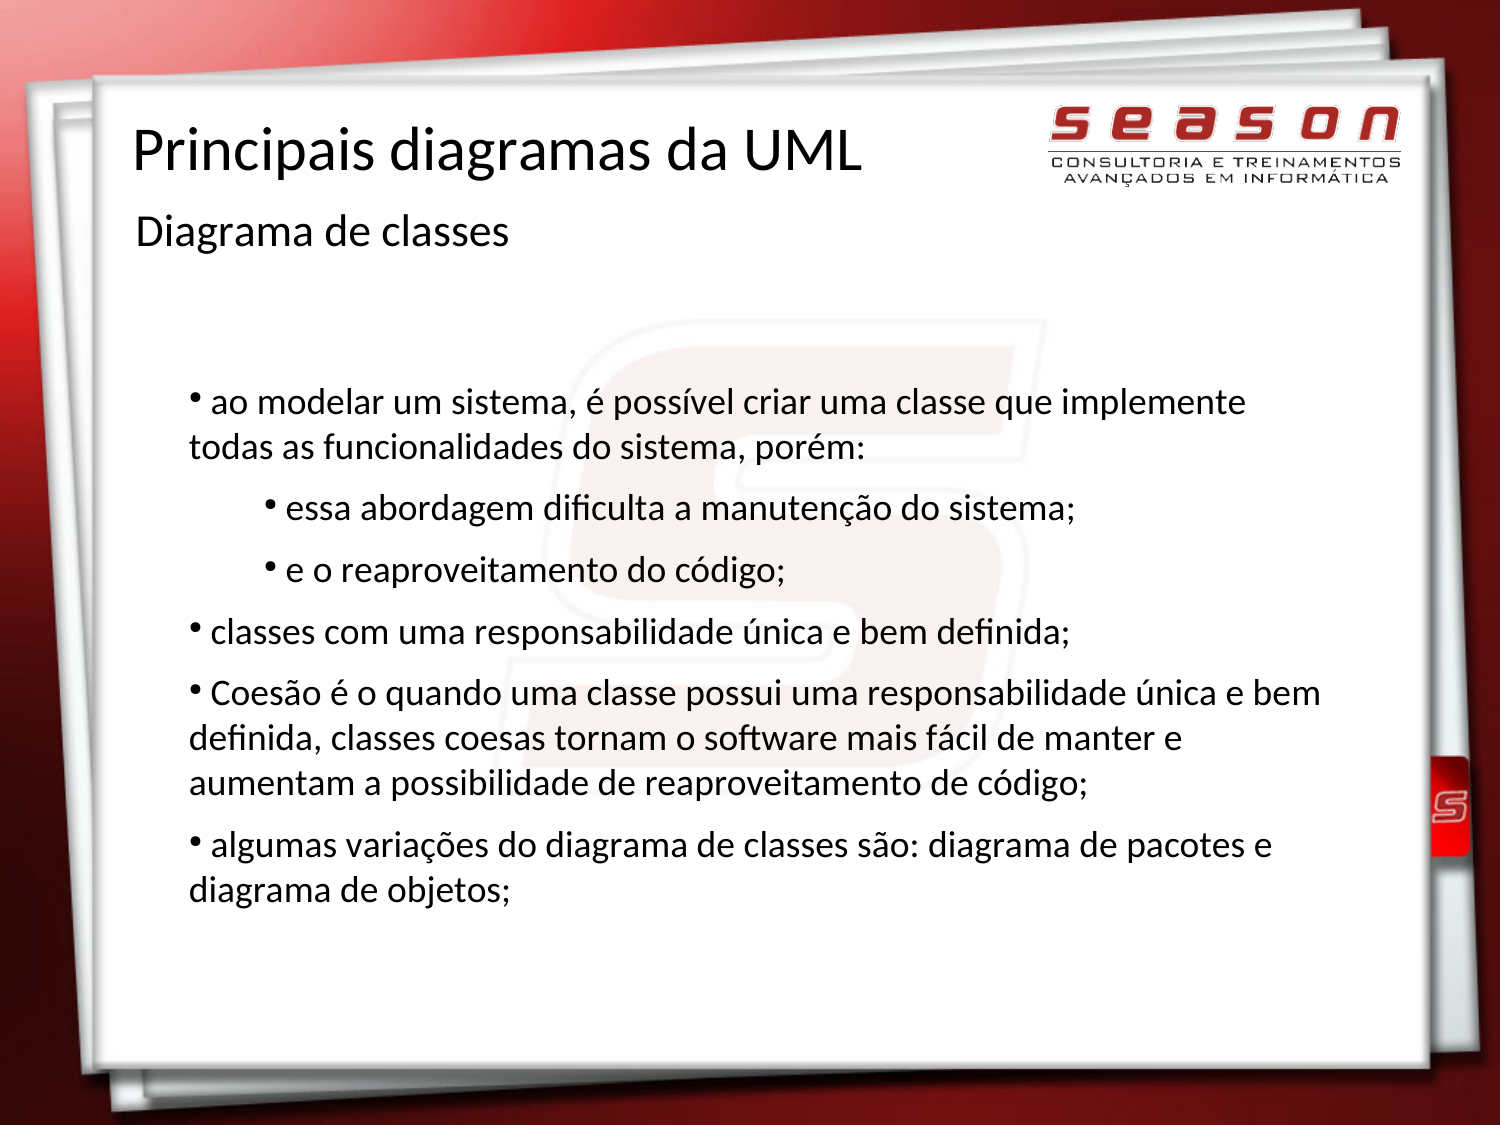

# Principais diagramas da UML
Diagrama de classes
 ao modelar um sistema, é possível criar uma classe que implemente todas as funcionalidades do sistema, porém:
 essa abordagem dificulta a manutenção do sistema;
 e o reaproveitamento do código;
 classes com uma responsabilidade única e bem definida;
 Coesão é o quando uma classe possui uma responsabilidade única e bem definida, classes coesas tornam o software mais fácil de manter e aumentam a possibilidade de reaproveitamento de código;
 algumas variações do diagrama de classes são: diagrama de pacotes e diagrama de objetos;